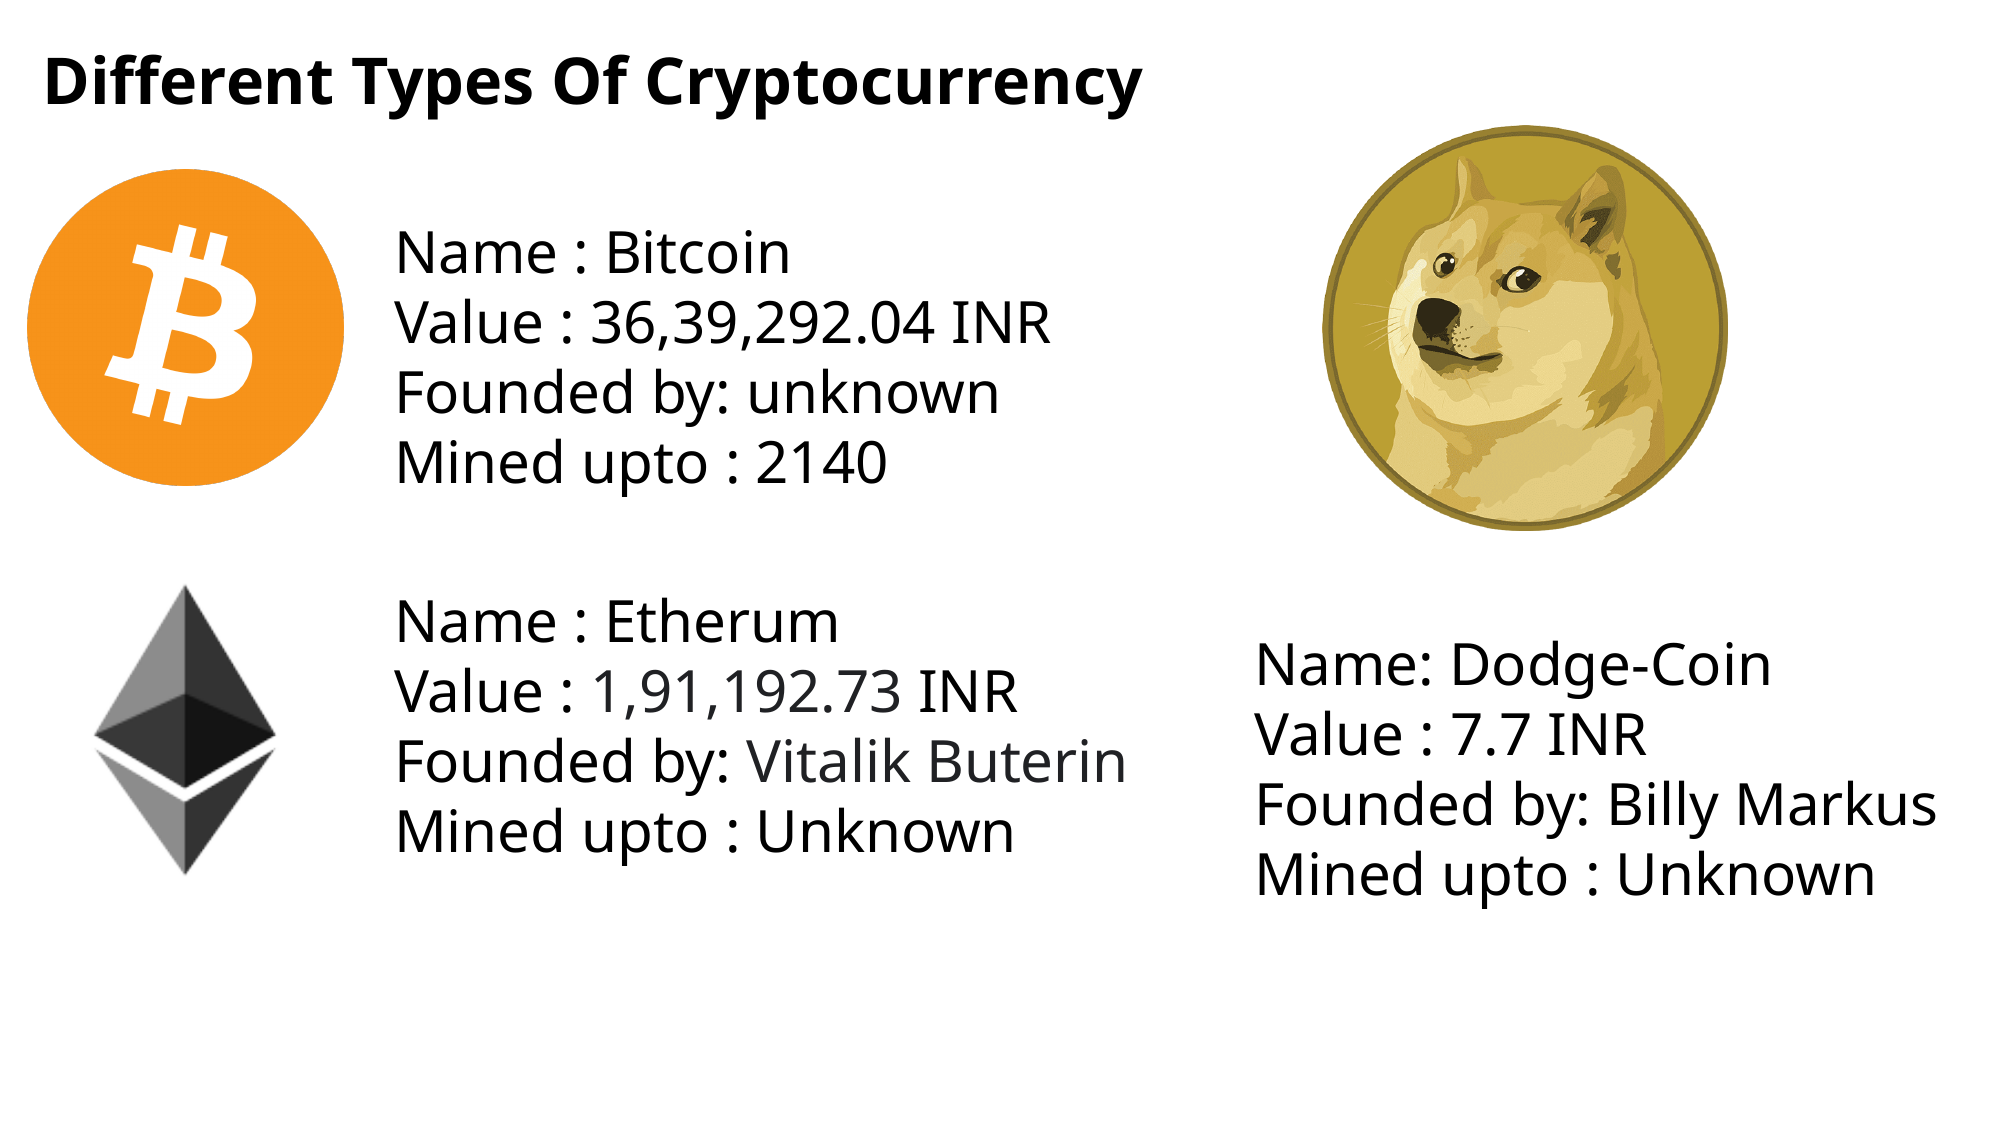

Different Types Of Cryptocurrency
Name : Bitcoin
Value : 36,39,292.04 INR
Founded by: unknown
Mined upto : 2140
Name : Etherum
Value : 1,91,192.73 INR
Founded by: Vitalik Buterin
Mined upto : Unknown
Name: Dodge-Coin
Value : 7.7 INR
Founded by: Billy Markus
Mined upto : Unknown